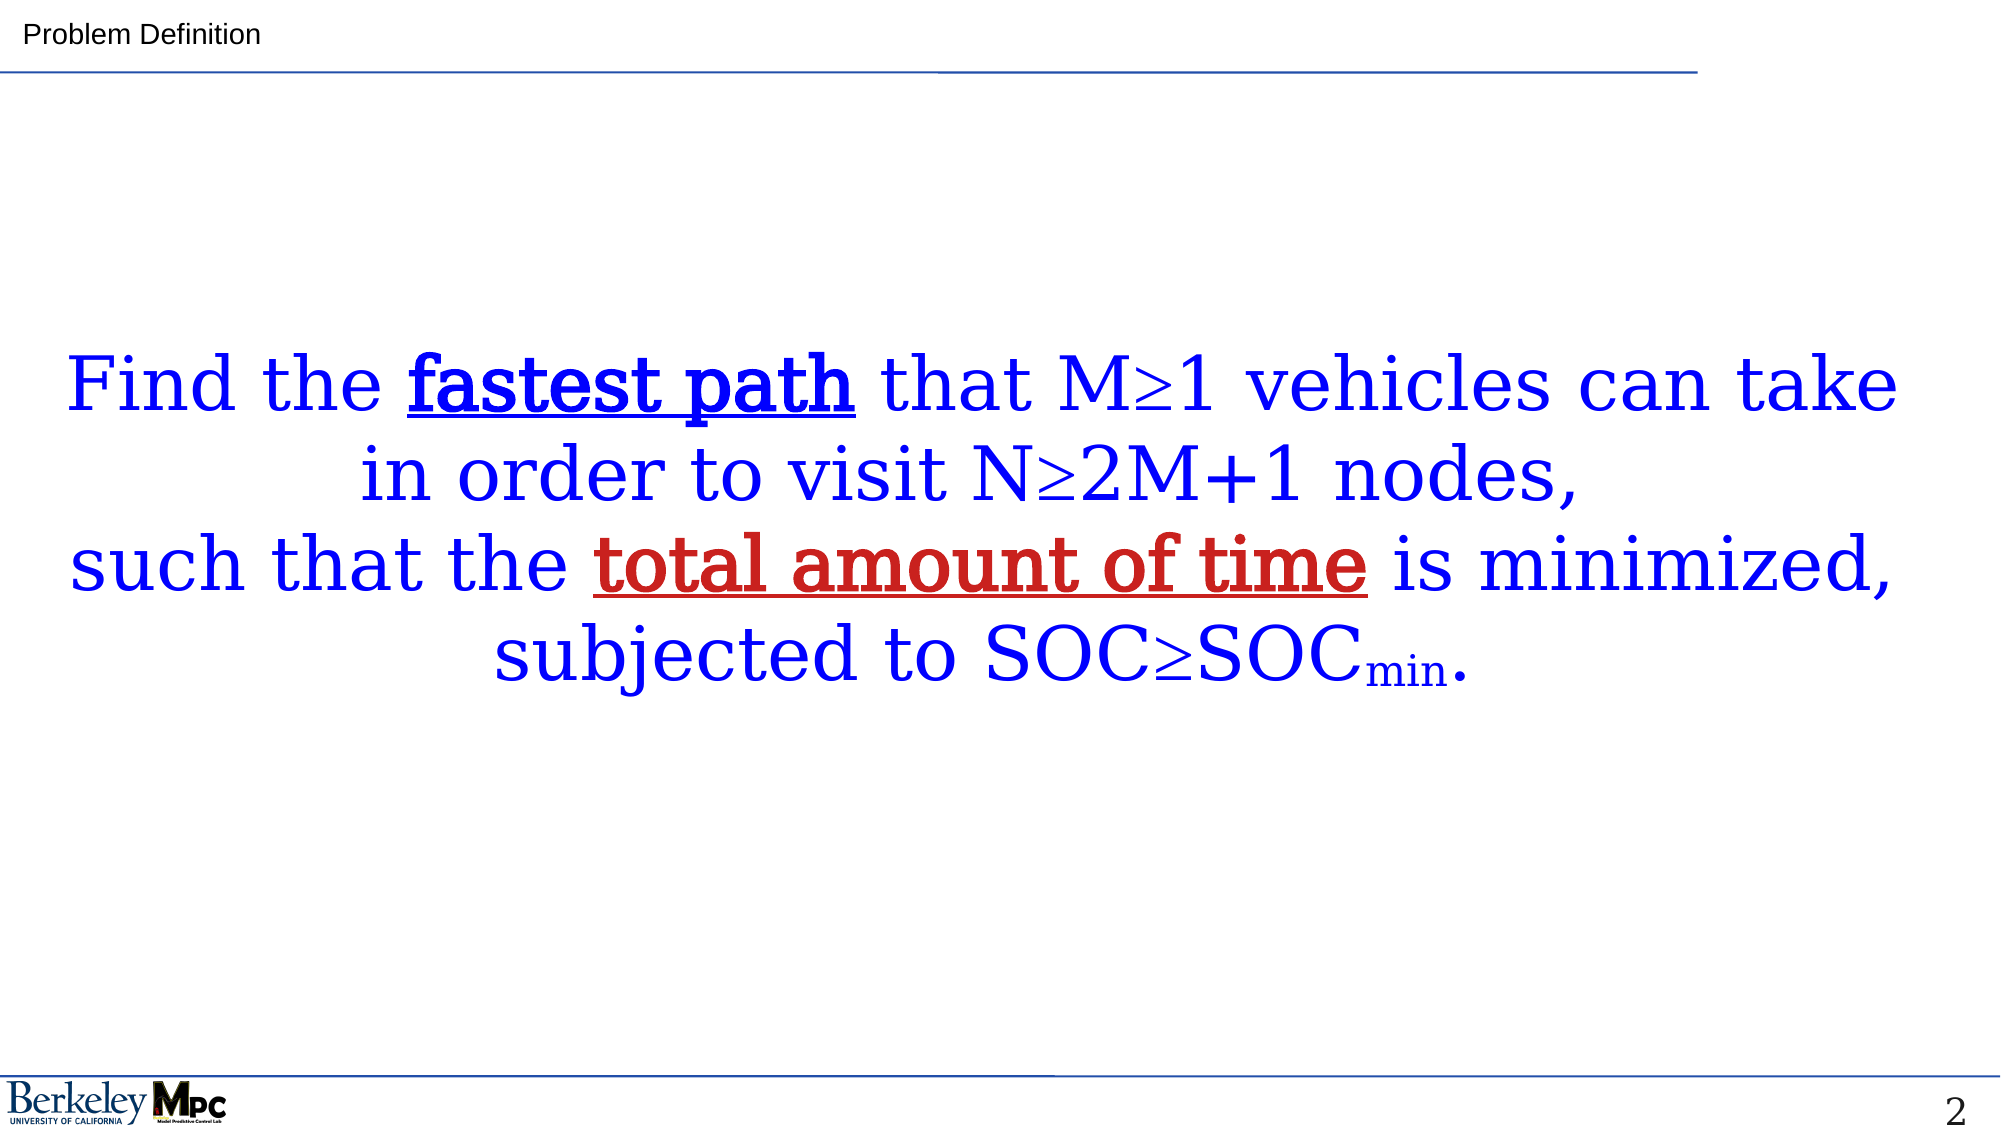

# Problem Definition
Find the fastest path that M≥1 vehicles can take in order to visit N≥2M+1 nodes,
such that the total amount of time is minimized, subjected to SOC≥SOCmin.
2